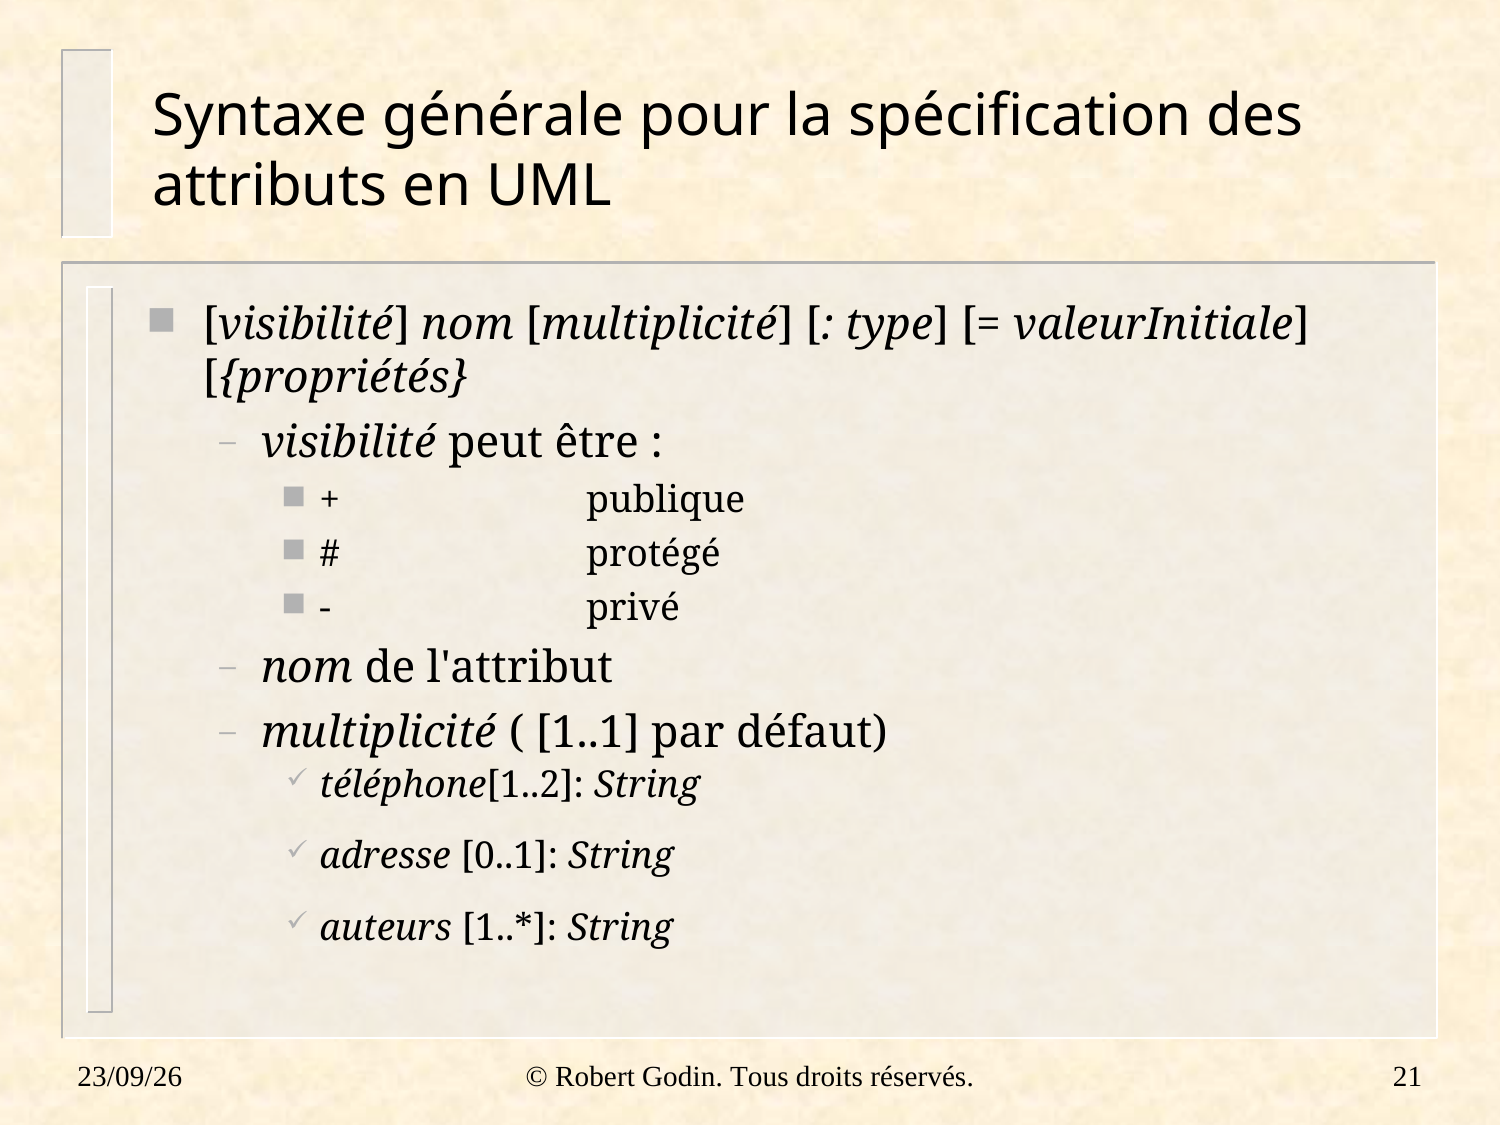

# Syntaxe générale pour la spécification des attributs en UML
[visibilité] nom [multiplicité] [: type] [= valeurInitiale] [{propriétés}
visibilité peut être :
+	publique
#	protégé
-	privé
nom de l'attribut
multiplicité ( [1..1] par défaut)
téléphone[1..2]: String
adresse [0..1]: String
auteurs [1..*]: String
© Robert Godin. Tous droits réservés.